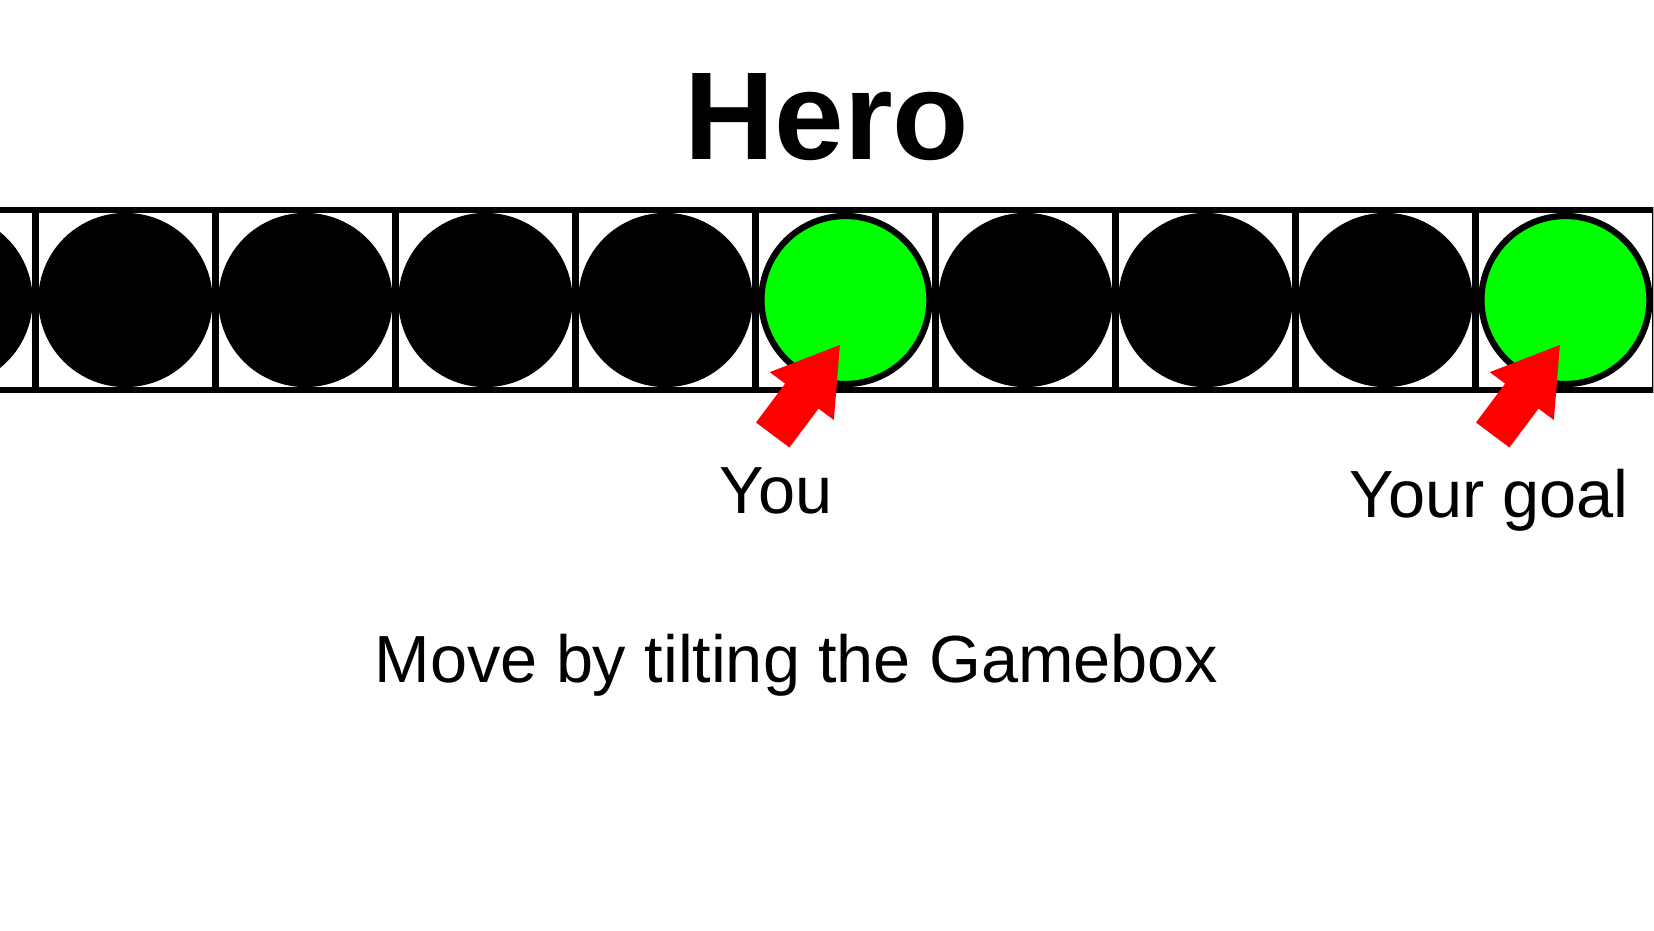

# Hero
You
Your goal
Move by tilting the Gamebox